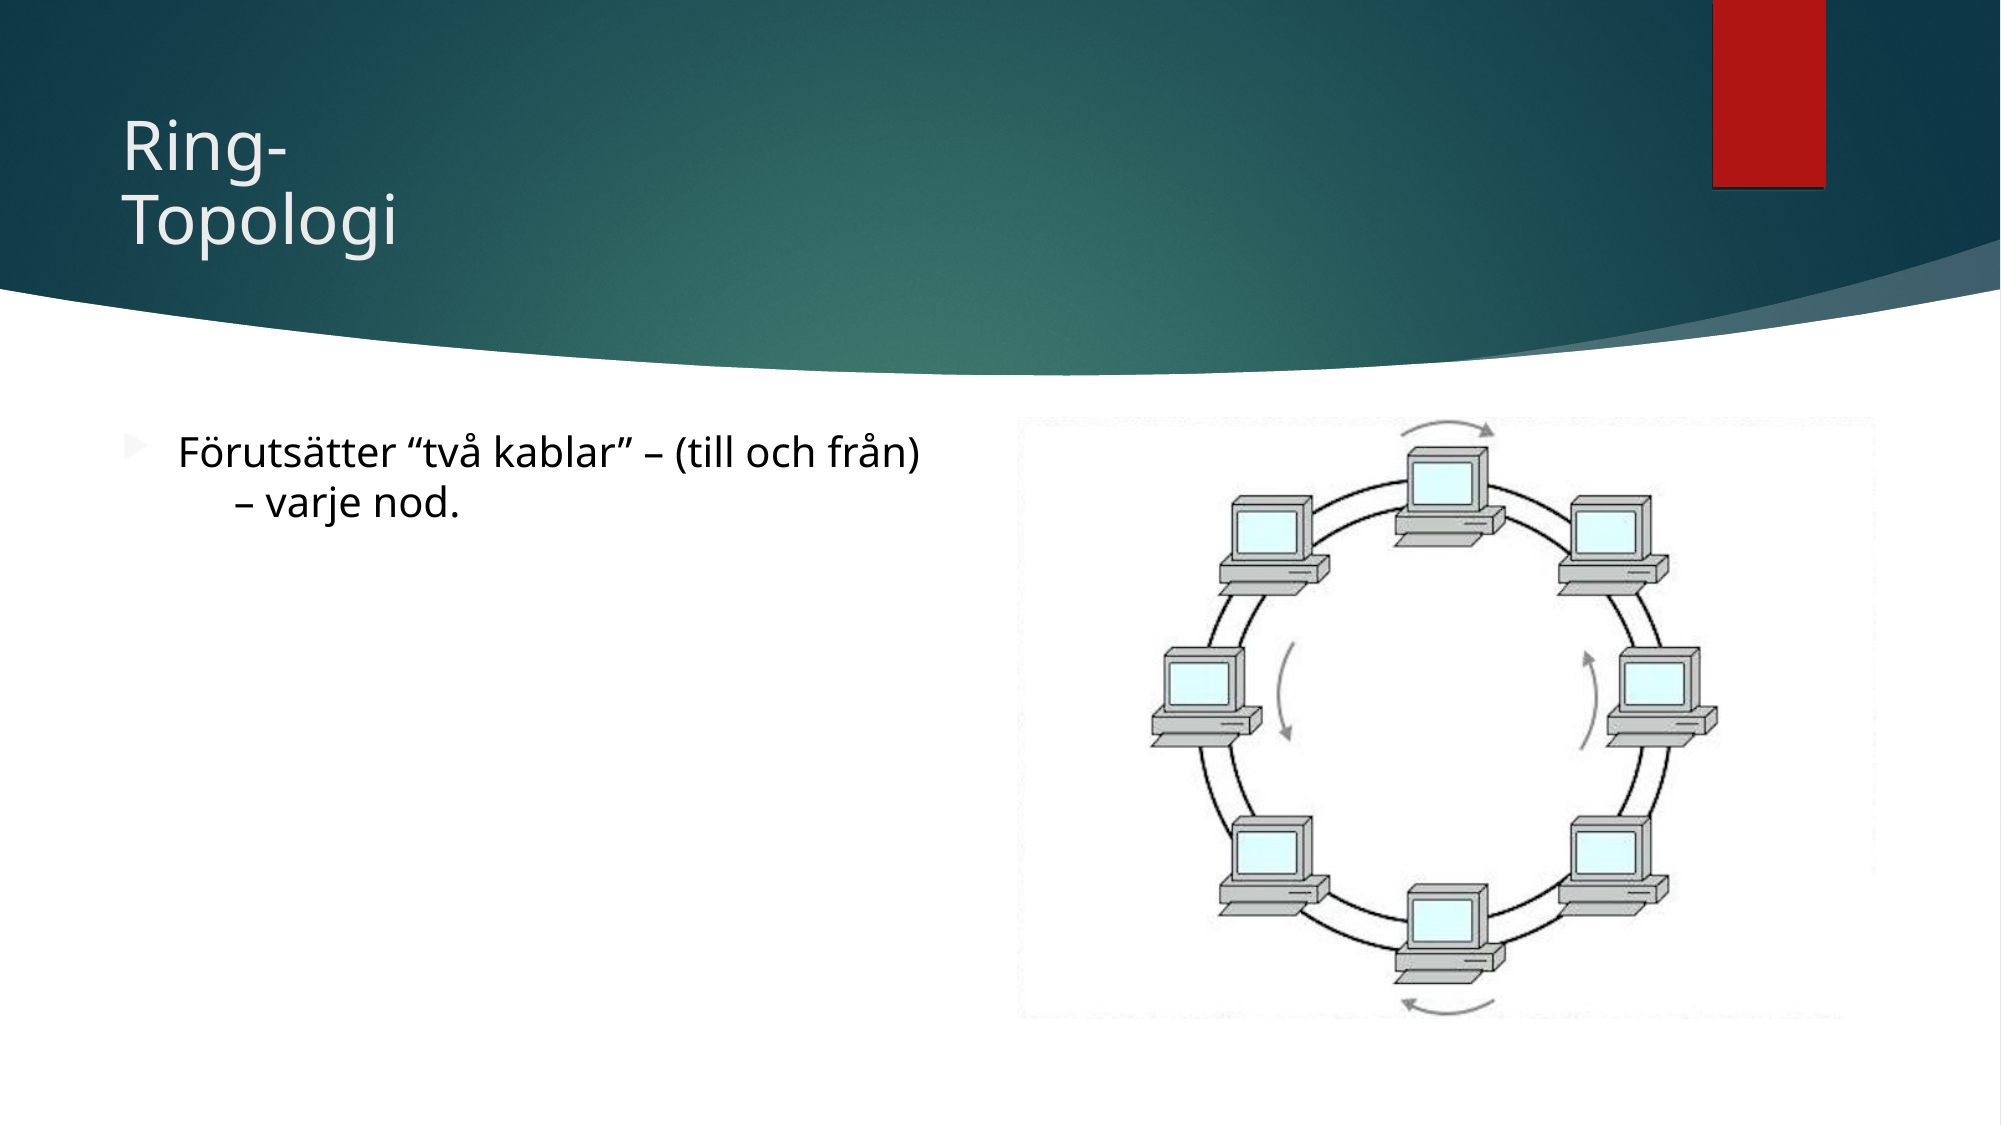

# Ring- Topologi
Förutsätter “två kablar” – (till och från) – varje nod.